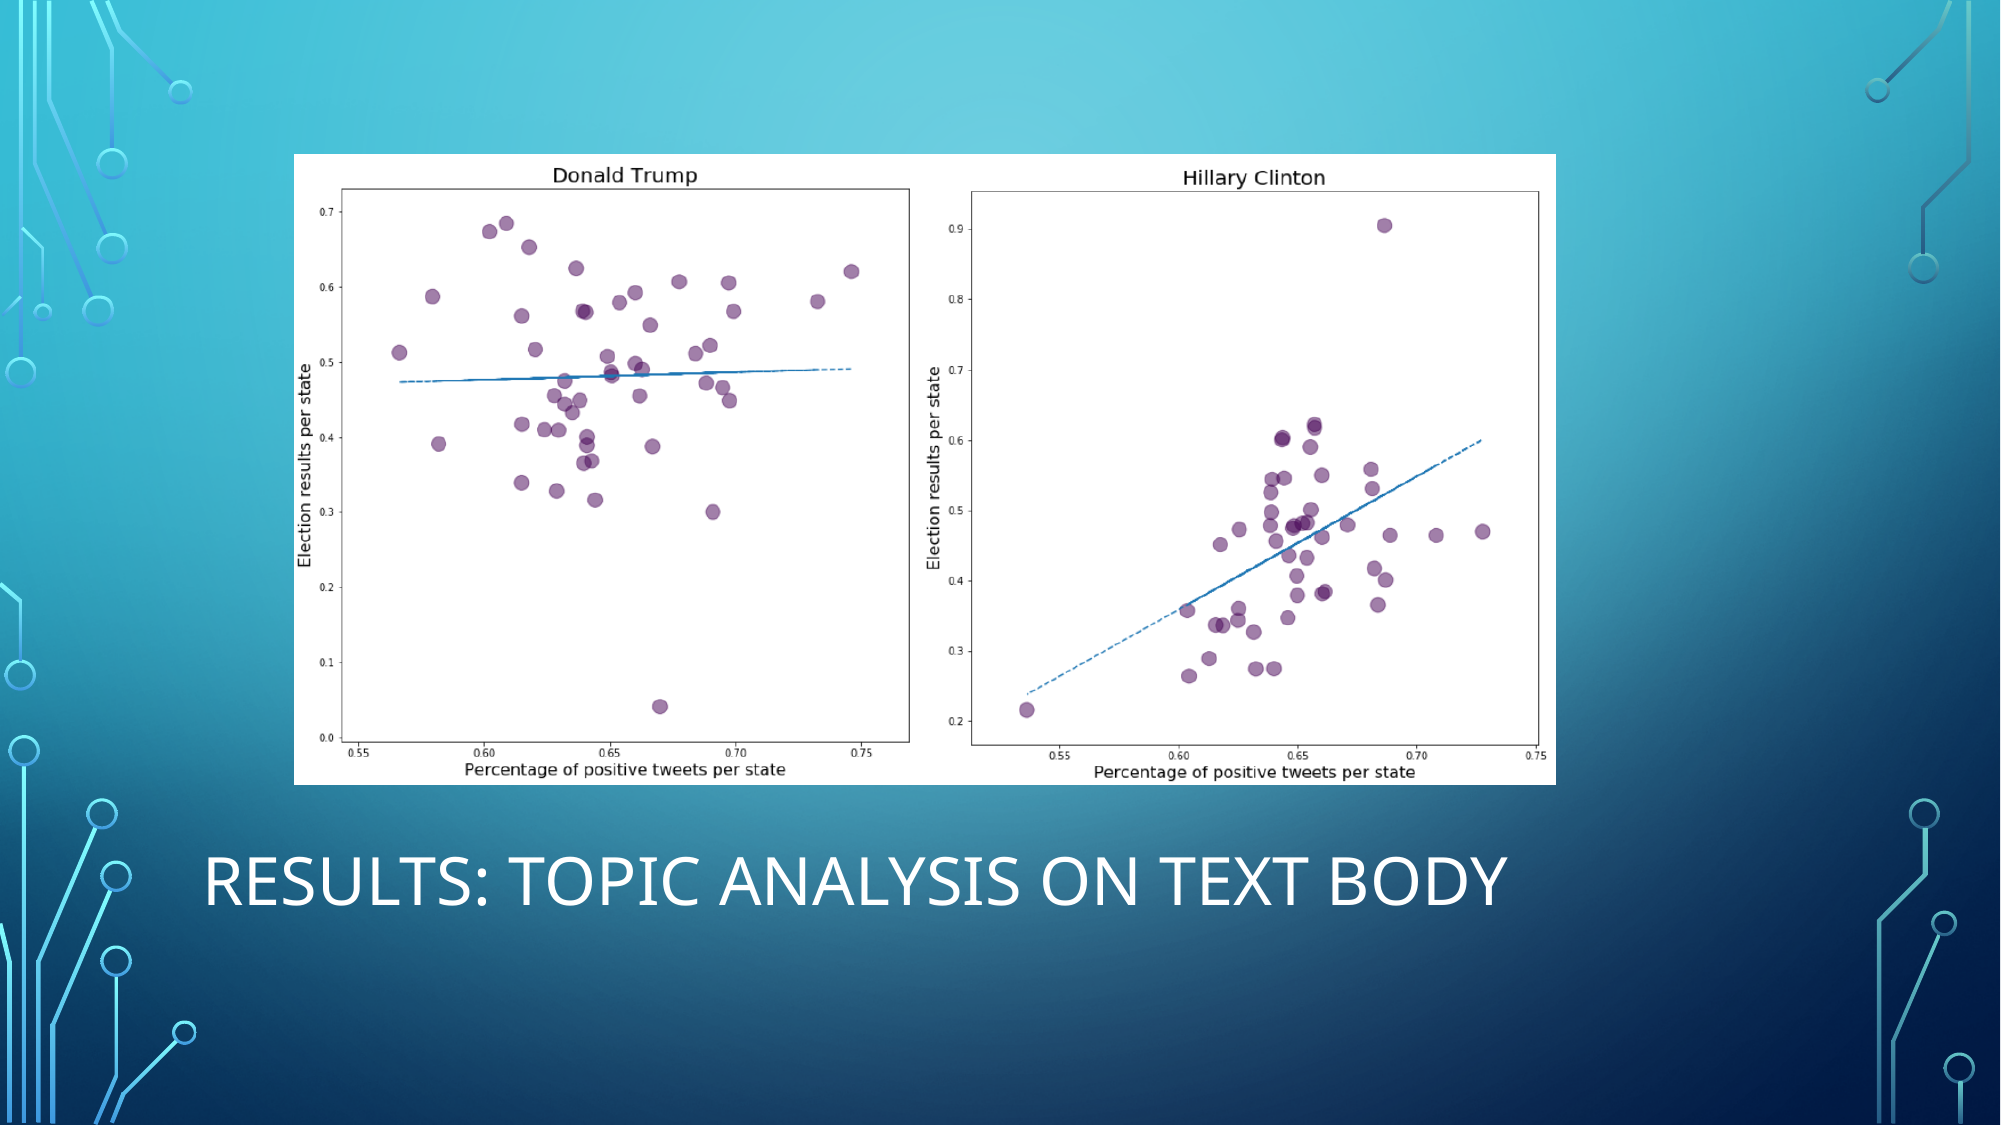

# Results: TOPIC analysis on text body